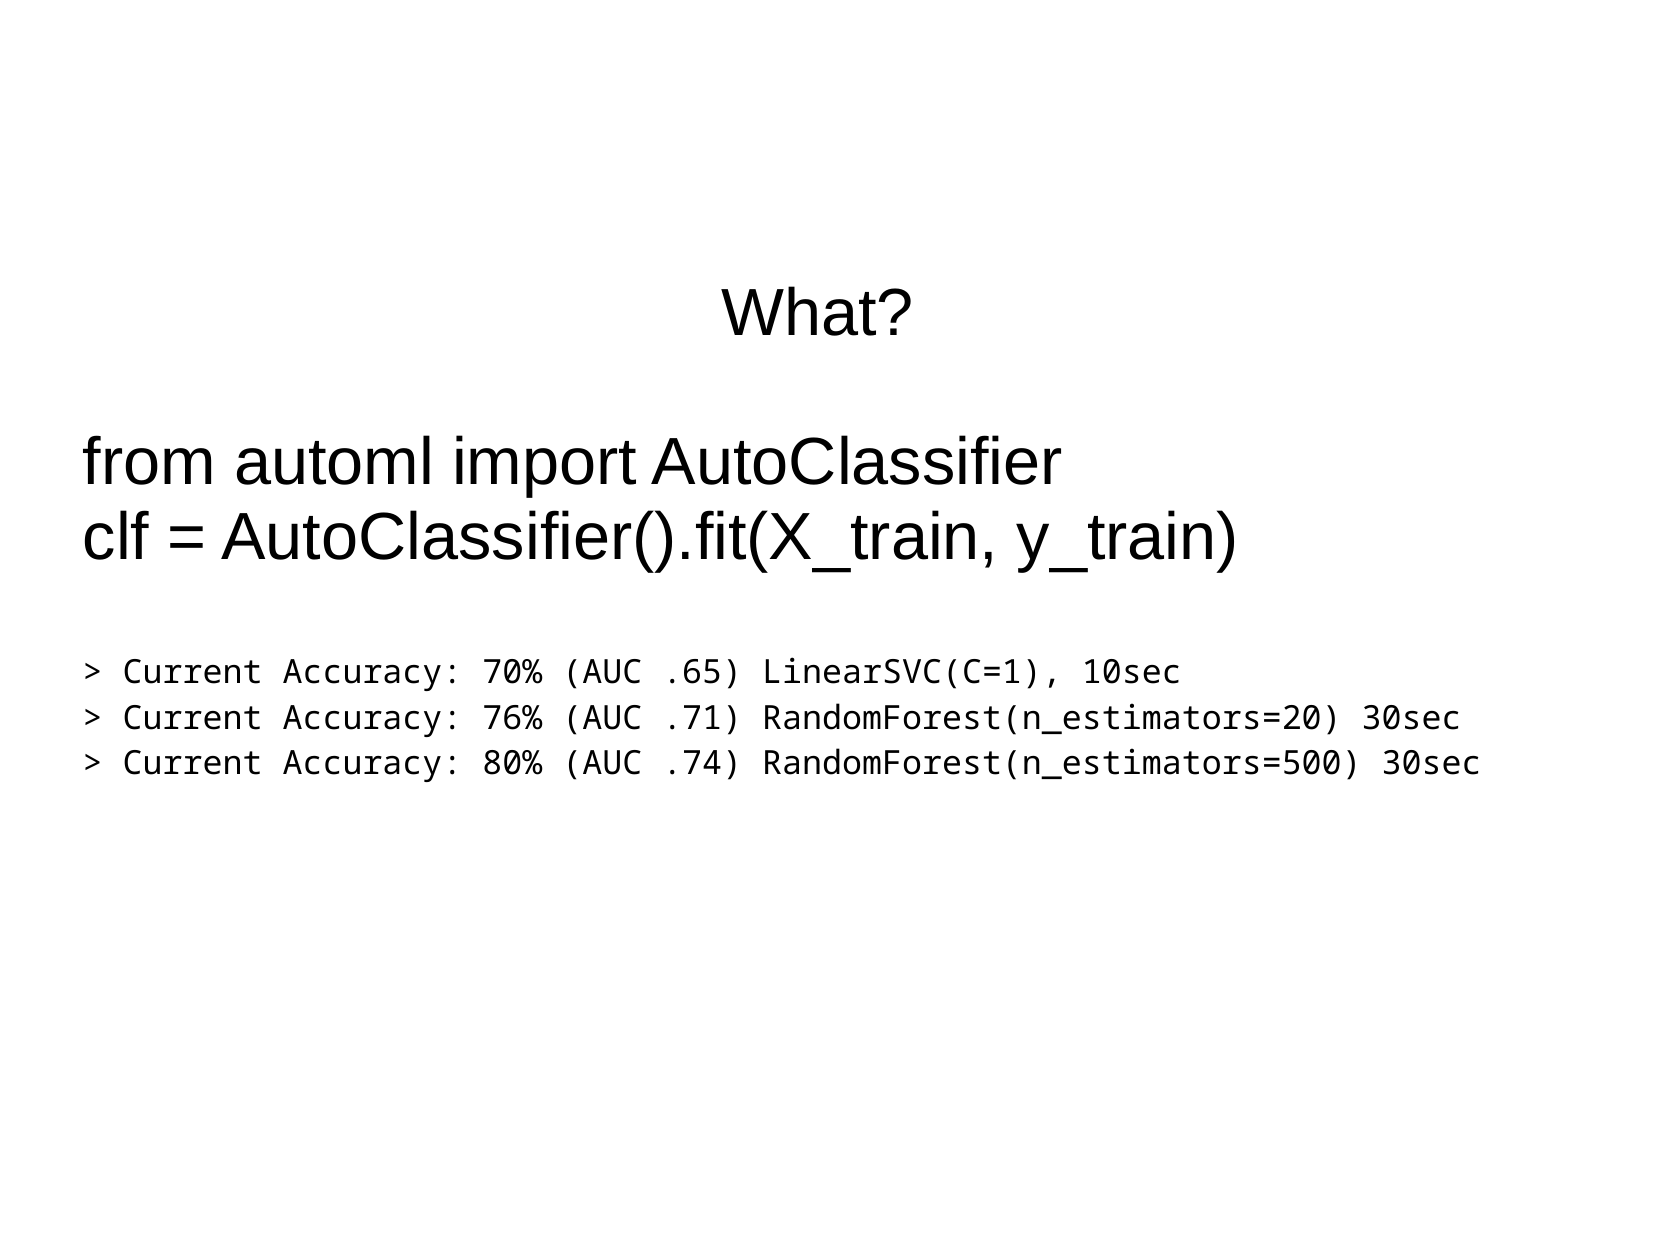

# What?
from automl import AutoClassifier
clf = AutoClassifier().fit(X_train, y_train)
> Current Accuracy: 70% (AUC .65) LinearSVC(C=1), 10sec
> Current Accuracy: 76% (AUC .71) RandomForest(n_estimators=20) 30sec
> Current Accuracy: 80% (AUC .74) RandomForest(n_estimators=500) 30sec